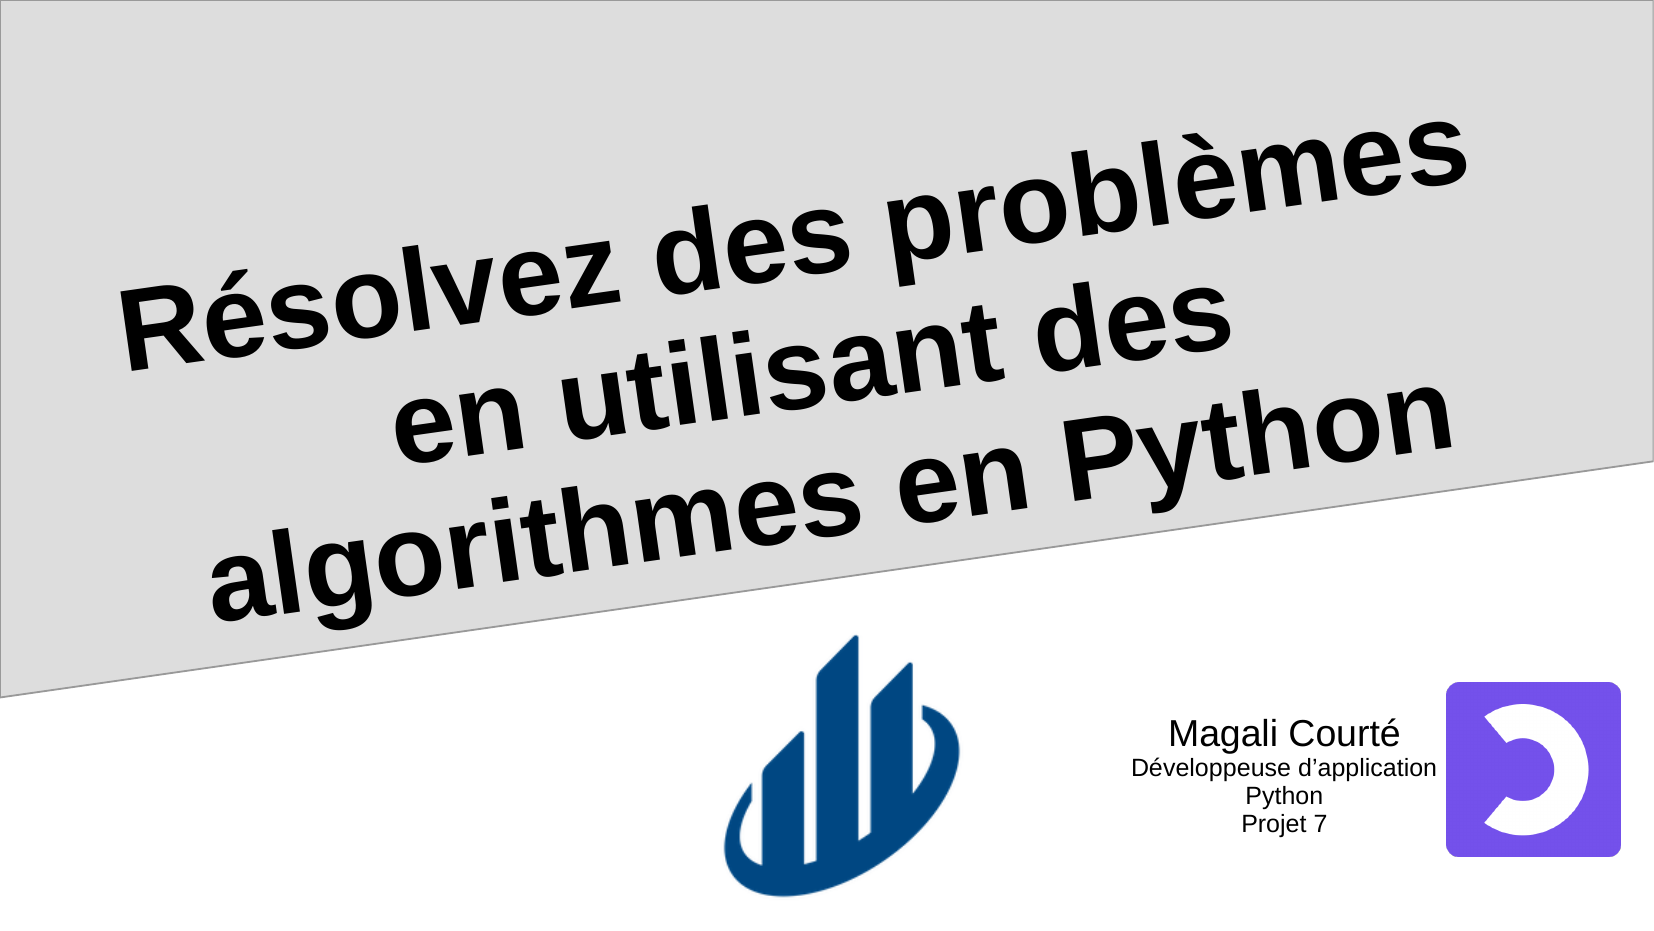

# Résolvez des problèmes en utilisant des algorithmes en Python
Magali Courté
Développeuse d’application Python
Projet 7